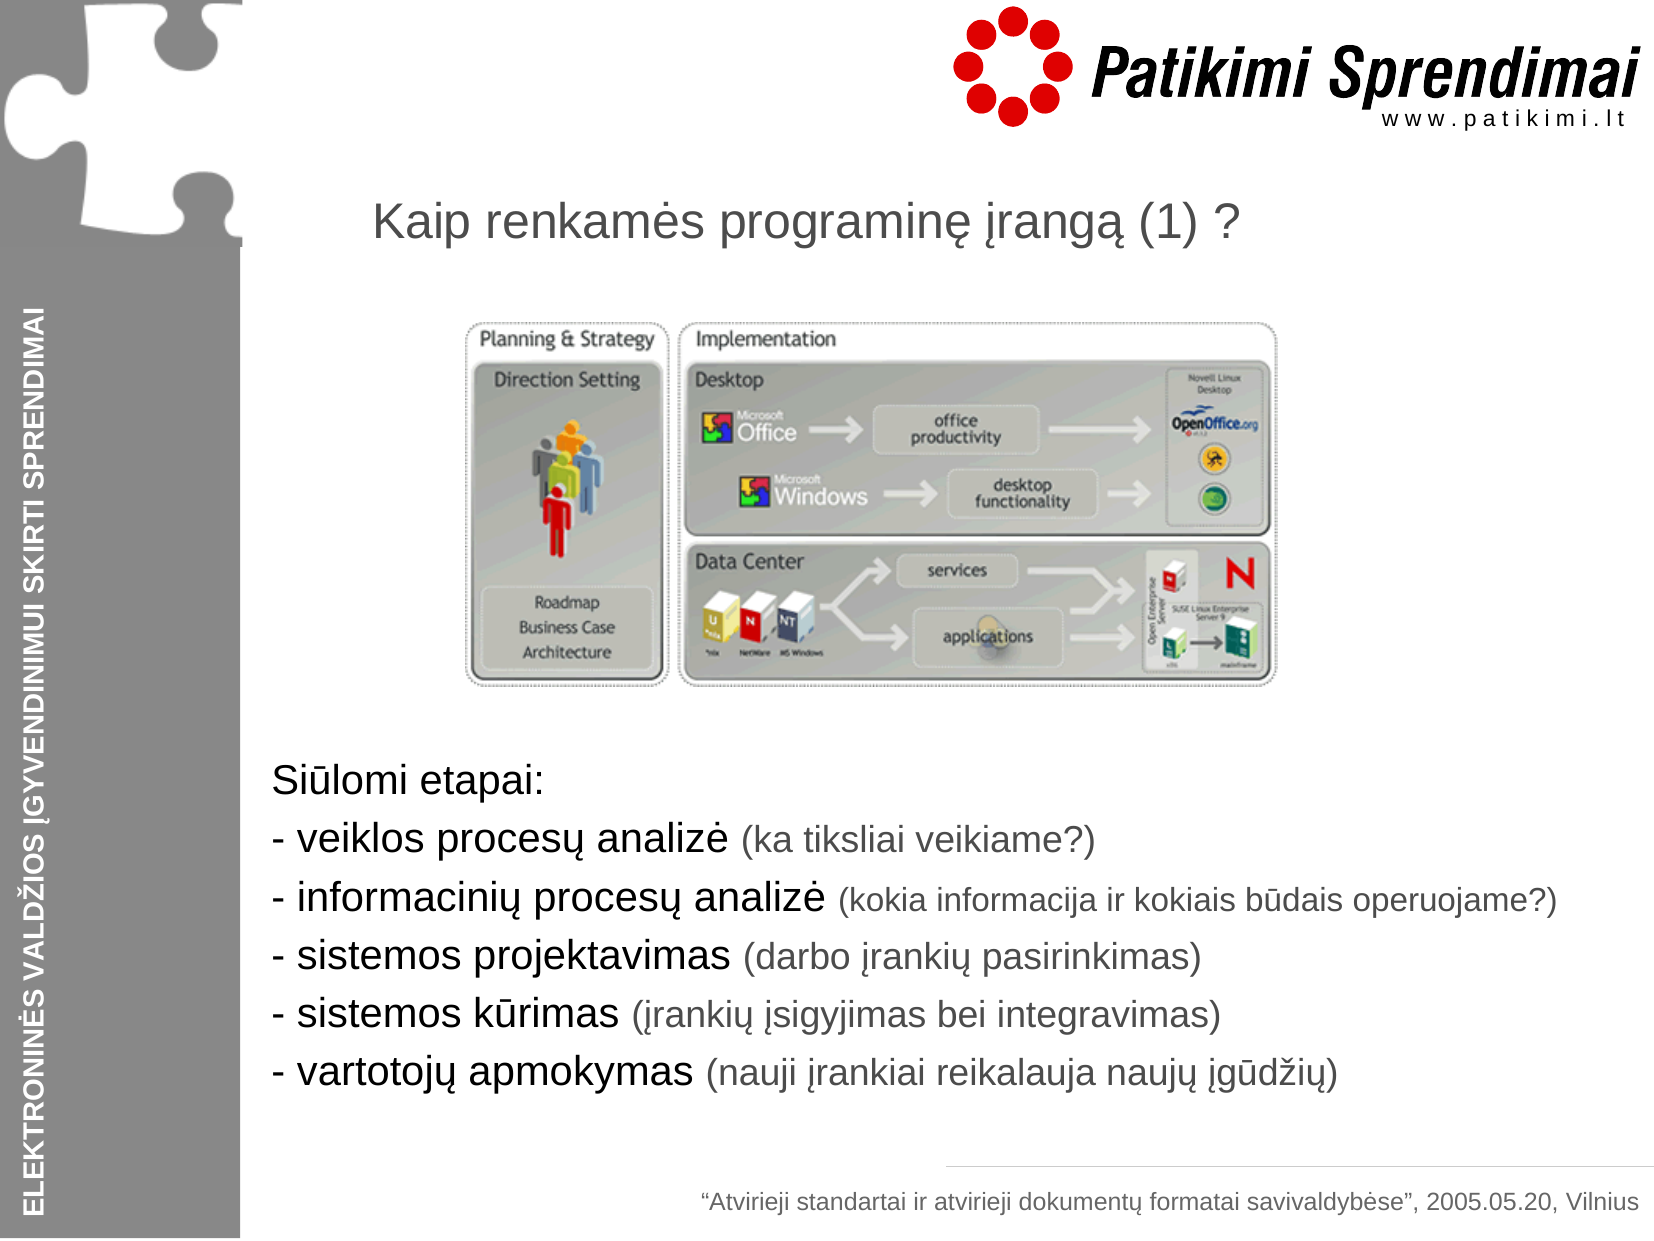

Kaip renkamės programinę įrangą (1) ?
Siūlomi etapai:
- veiklos procesų analizė (ka tiksliai veikiame?)
- informacinių procesų analizė (kokia informacija ir kokiais būdais operuojame?)
- sistemos projektavimas (darbo įrankių pasirinkimas)
- sistemos kūrimas (įrankių įsigyjimas bei integravimas)
- vartotojų apmokymas (nauji įrankiai reikalauja naujų įgūdžių)